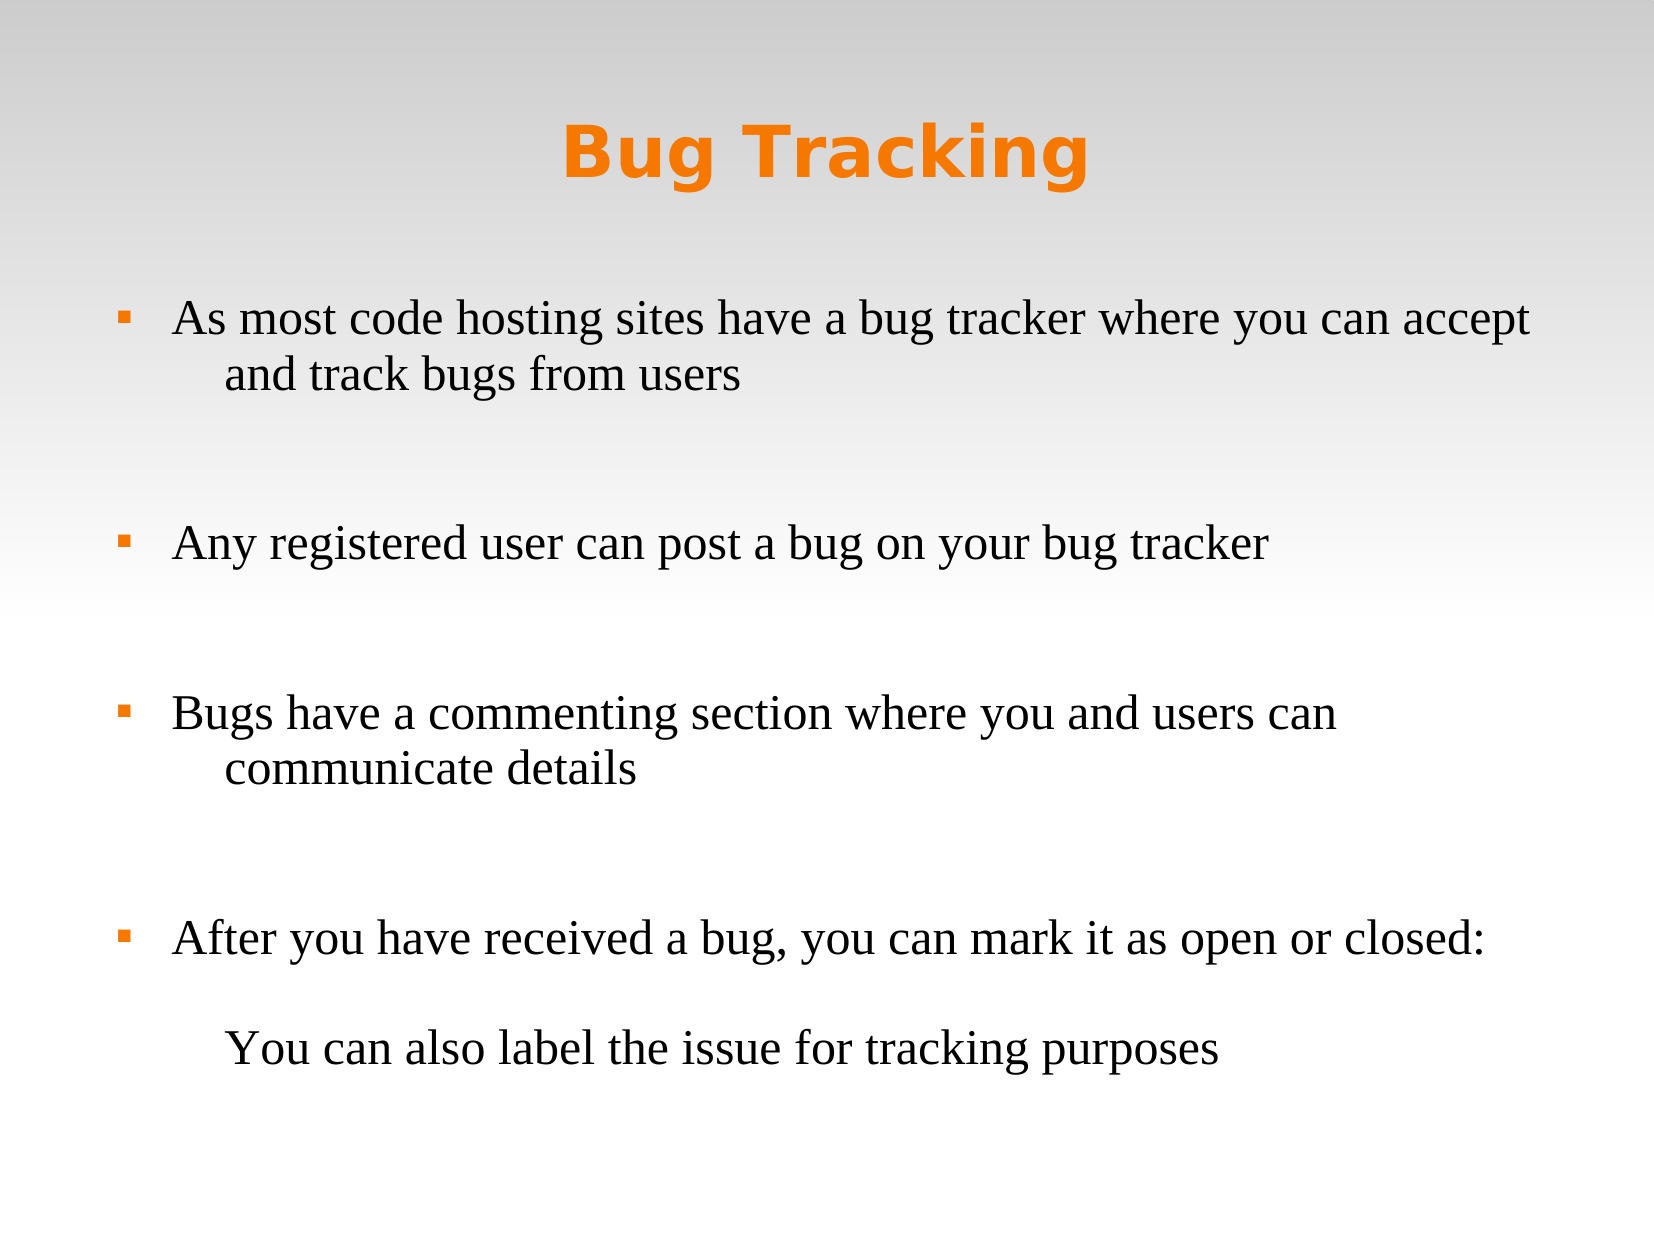

# Bug Tracking
As most code hosting sites have a bug tracker where you can accept and track bugs from users
Any registered user can post a bug on your bug tracker
Bugs have a commenting section where you and users can communicate details
After you have received a bug, you can mark it as open or closed:
You can also label the issue for tracking purposes